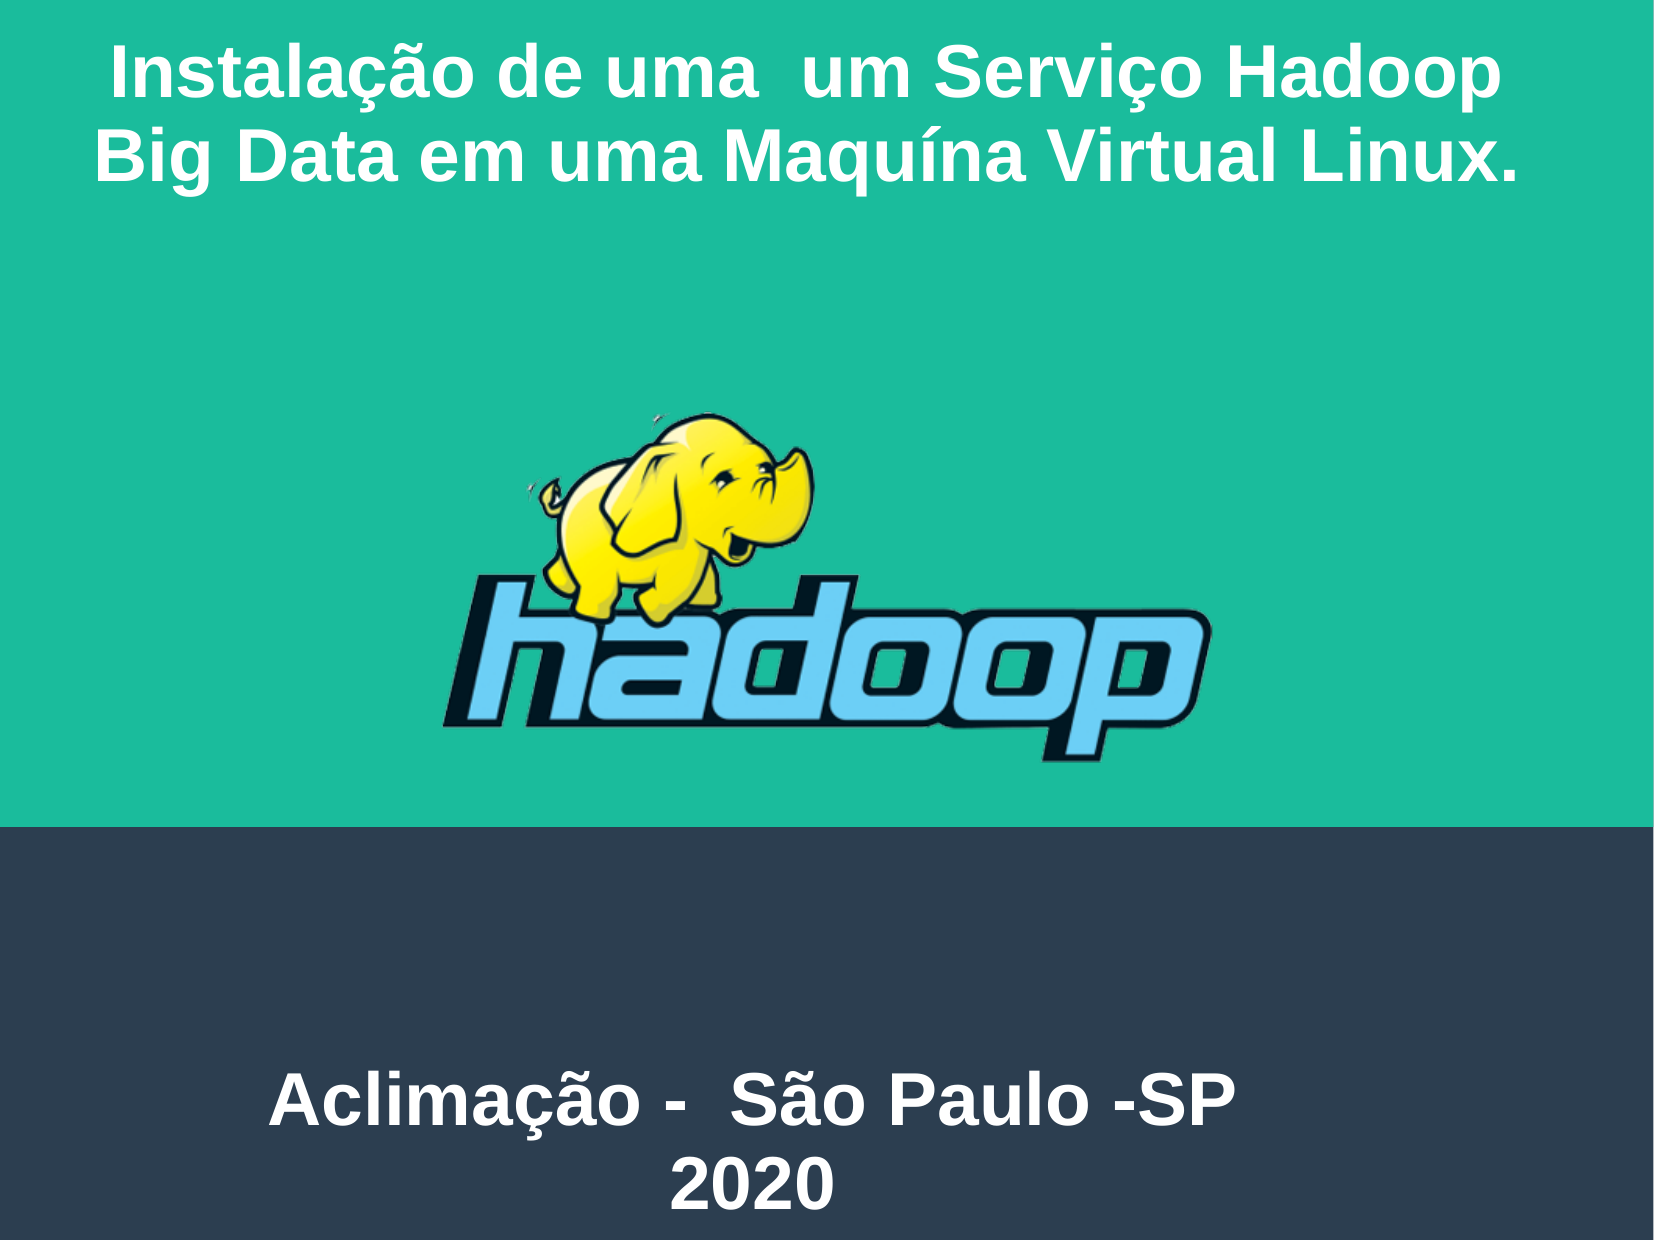

# Instalação de uma um Serviço Hadoop Big Data em uma Maquína Virtual Linux.
Aclimação - São Paulo -SP
2020